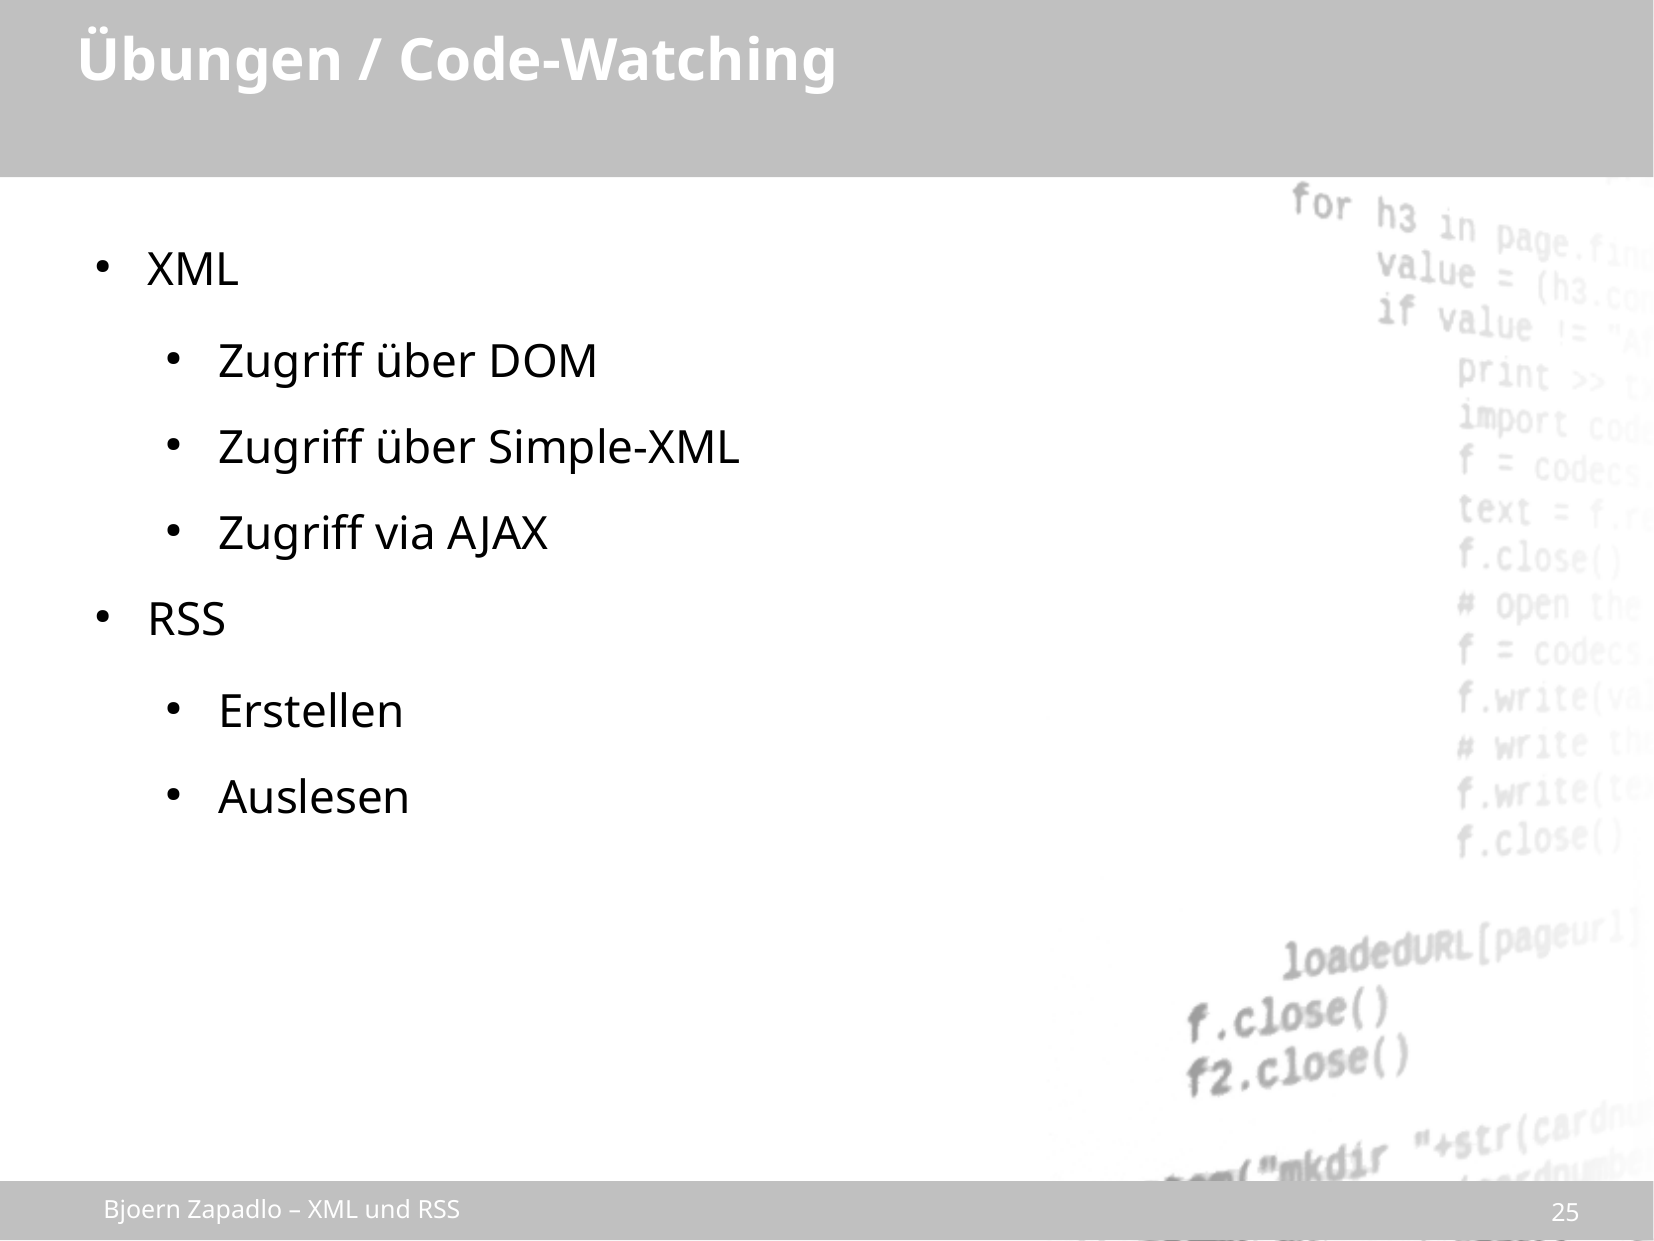

# Übungen / Code-Watching
XML
Zugriff über DOM
Zugriff über Simple-XML
Zugriff via AJAX
RSS
Erstellen
Auslesen